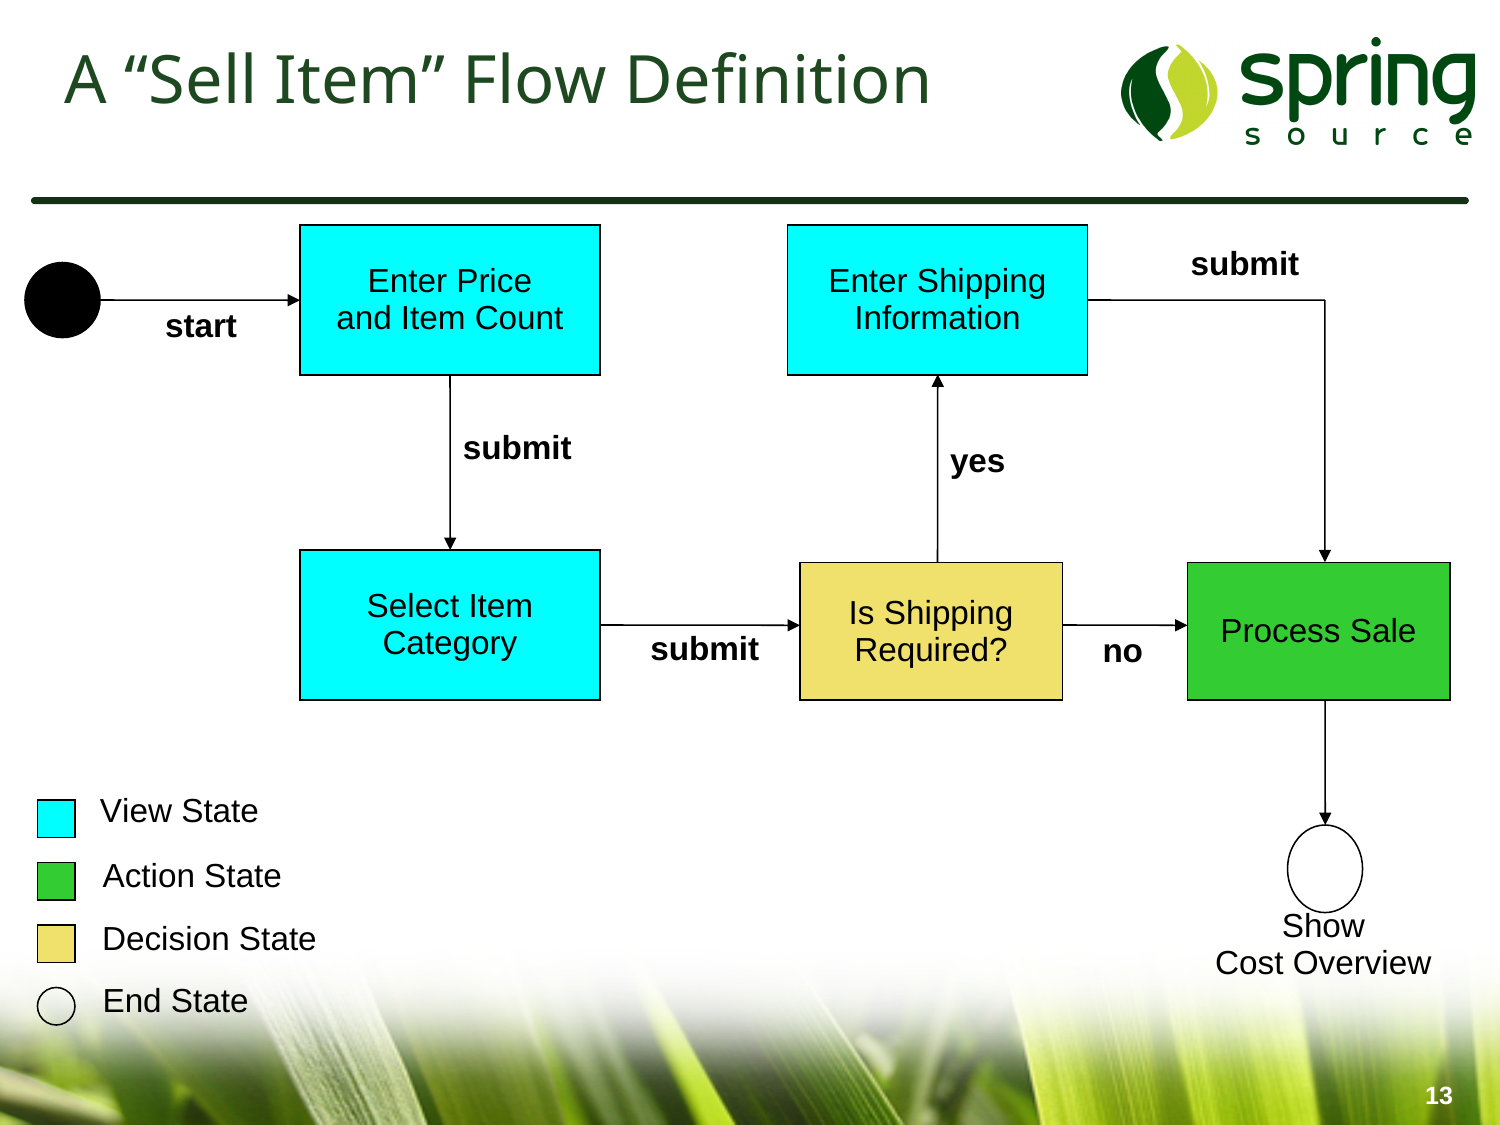

# A “Sell Item” Flow Definition
Enter Price
and Item Count
Enter Shipping
Information
submit
start
submit
yes
Select Item
Category
Is Shipping
Required?
Process Sale
submit
no
View State
Action State
Show
Cost Overview
Decision State
End State